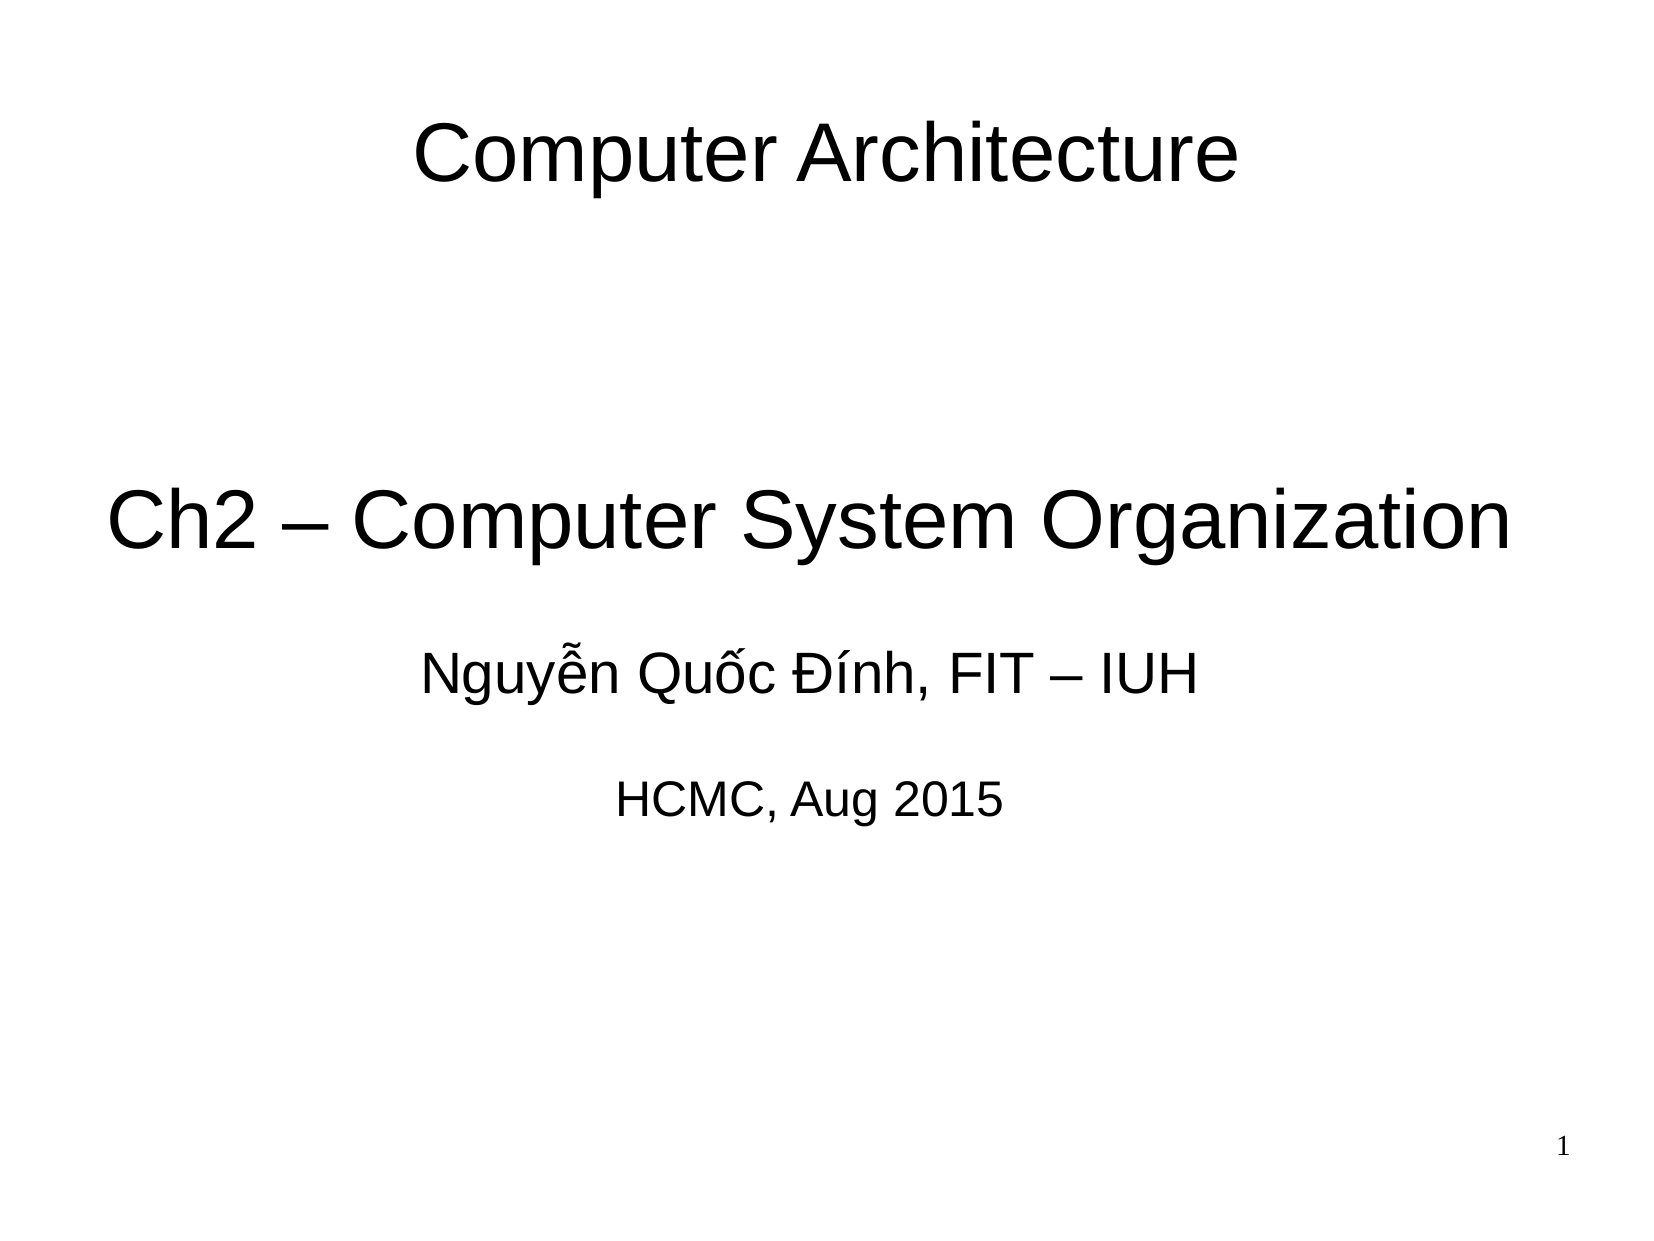

# Computer Architecture
Ch2 – Computer System Organization
Nguyễn Quốc Đính, FIT – IUH
HCMC, Aug 2015
1